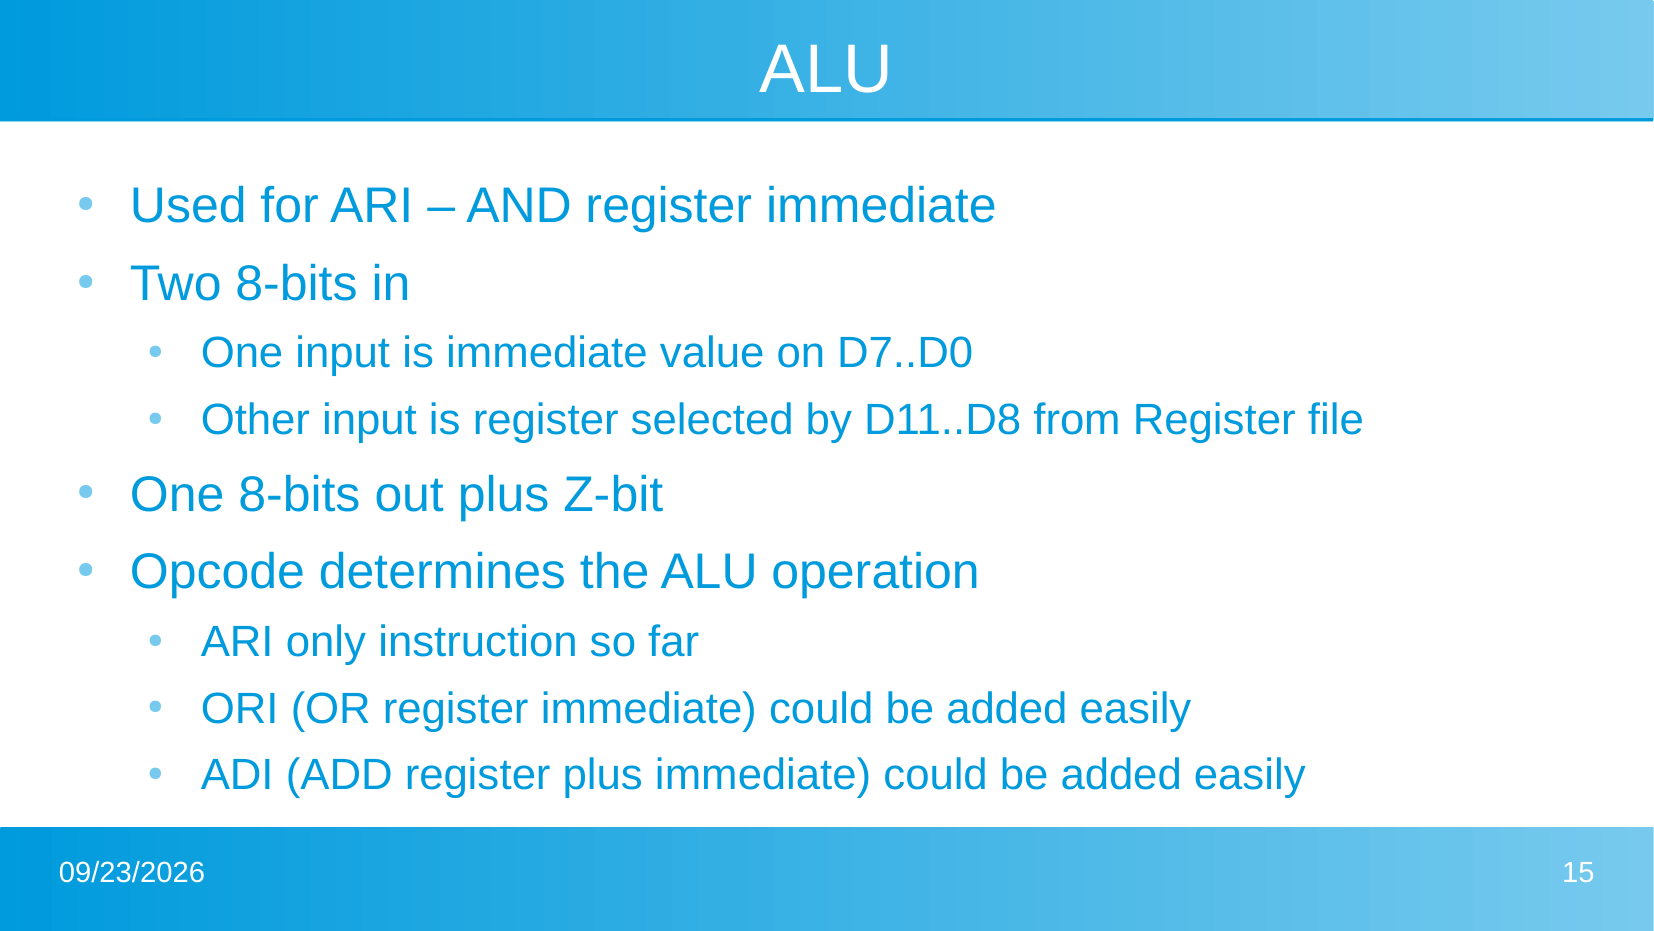

# ALU
Used for ARI – AND register immediate
Two 8-bits in
One input is immediate value on D7..D0
Other input is register selected by D11..D8 from Register file
One 8-bits out plus Z-bit
Opcode determines the ALU operation
ARI only instruction so far
ORI (OR register immediate) could be added easily
ADI (ADD register plus immediate) could be added easily
15